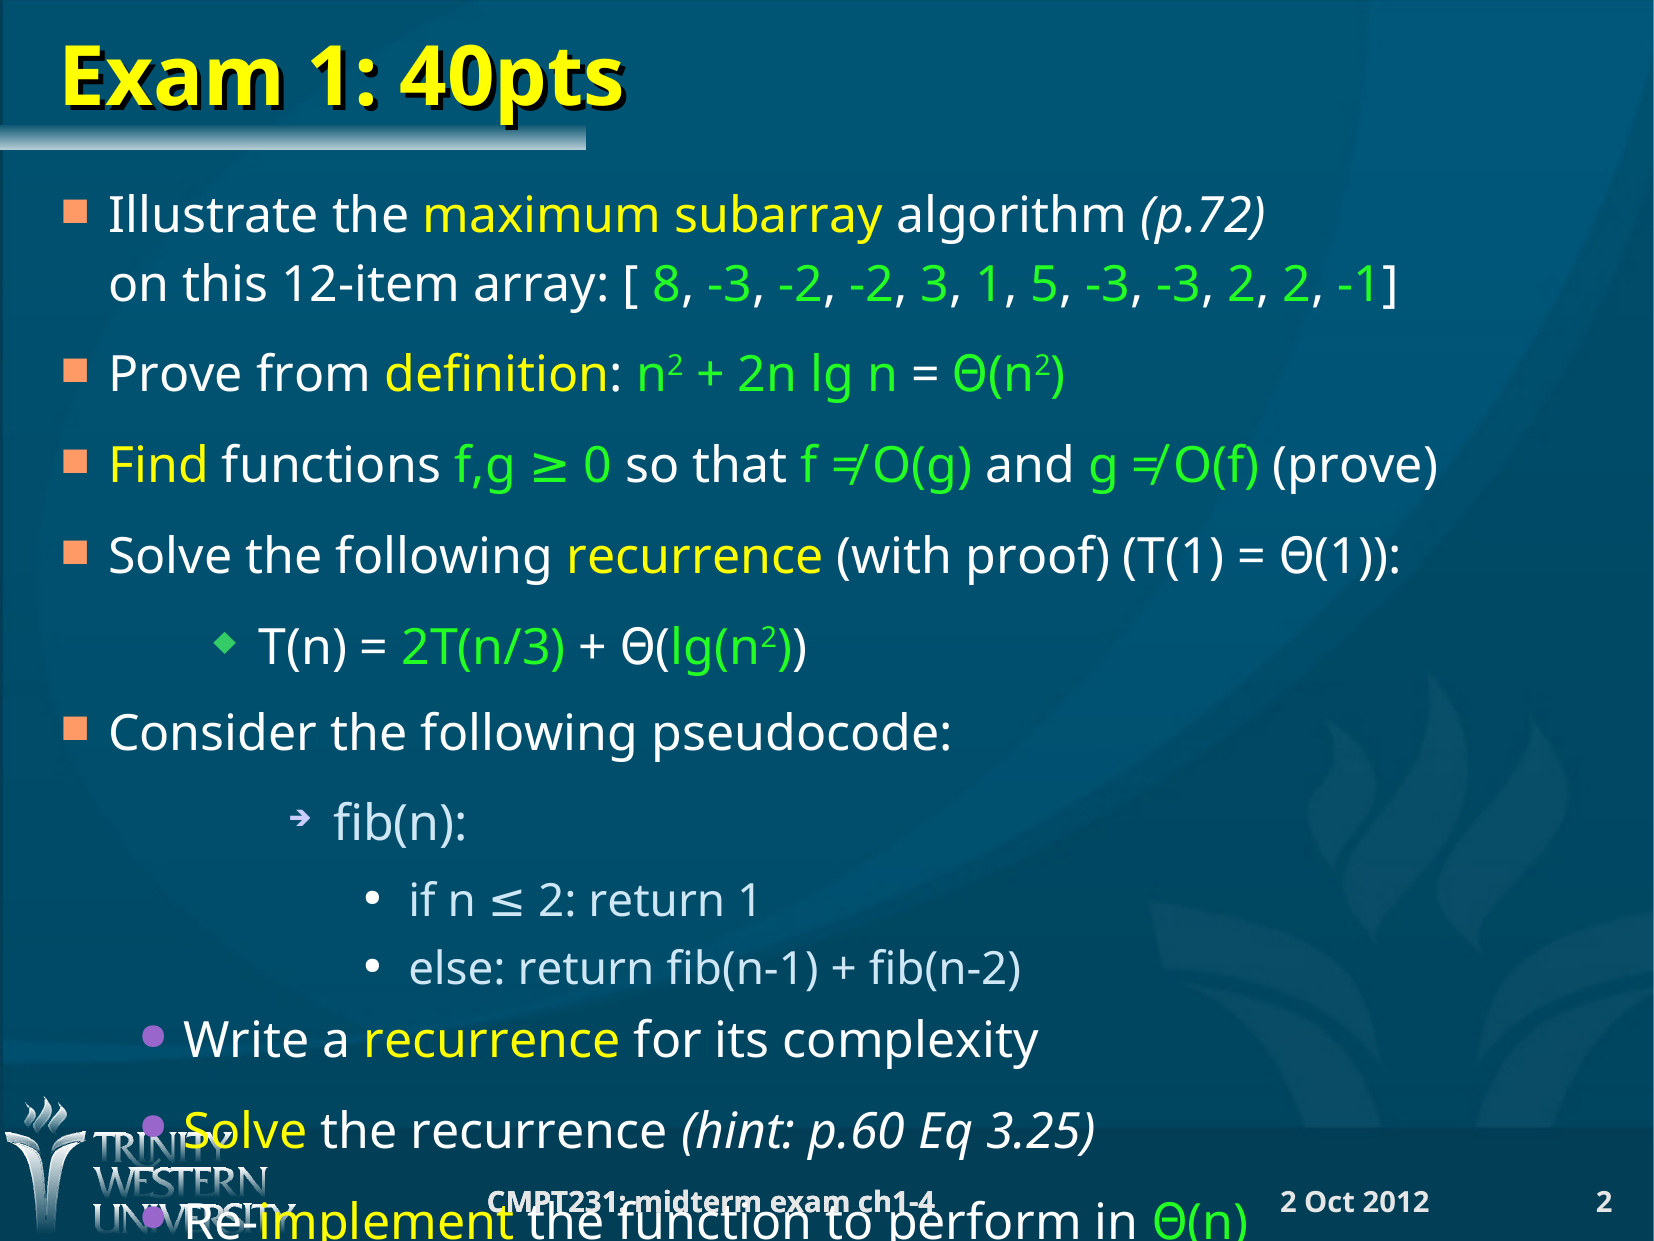

# Exam 1: 40pts
Illustrate the maximum subarray algorithm (p.72)
on this 12-item array: [ 8, -3, -2, -2, 3, 1, 5, -3, -3, 2, 2, -1]
Prove from definition: n2 + 2n lg n = Θ(n2)
Find functions f,g ≥ 0 so that f ≠ O(g) and g ≠ O(f) (prove)
Solve the following recurrence (with proof) (T(1) = Θ(1)):
T(n) = 2T(n/3) + Θ(lg(n2))
Consider the following pseudocode:
fib(n):
if n ≤ 2: return 1
else: return fib(n-1) + fib(n-2)
Write a recurrence for its complexity
Solve the recurrence (hint: p.60 Eq 3.25)
Re-implement the function to perform in Θ(n)
CMPT231: midterm exam ch1-4
2 Oct 2012
2